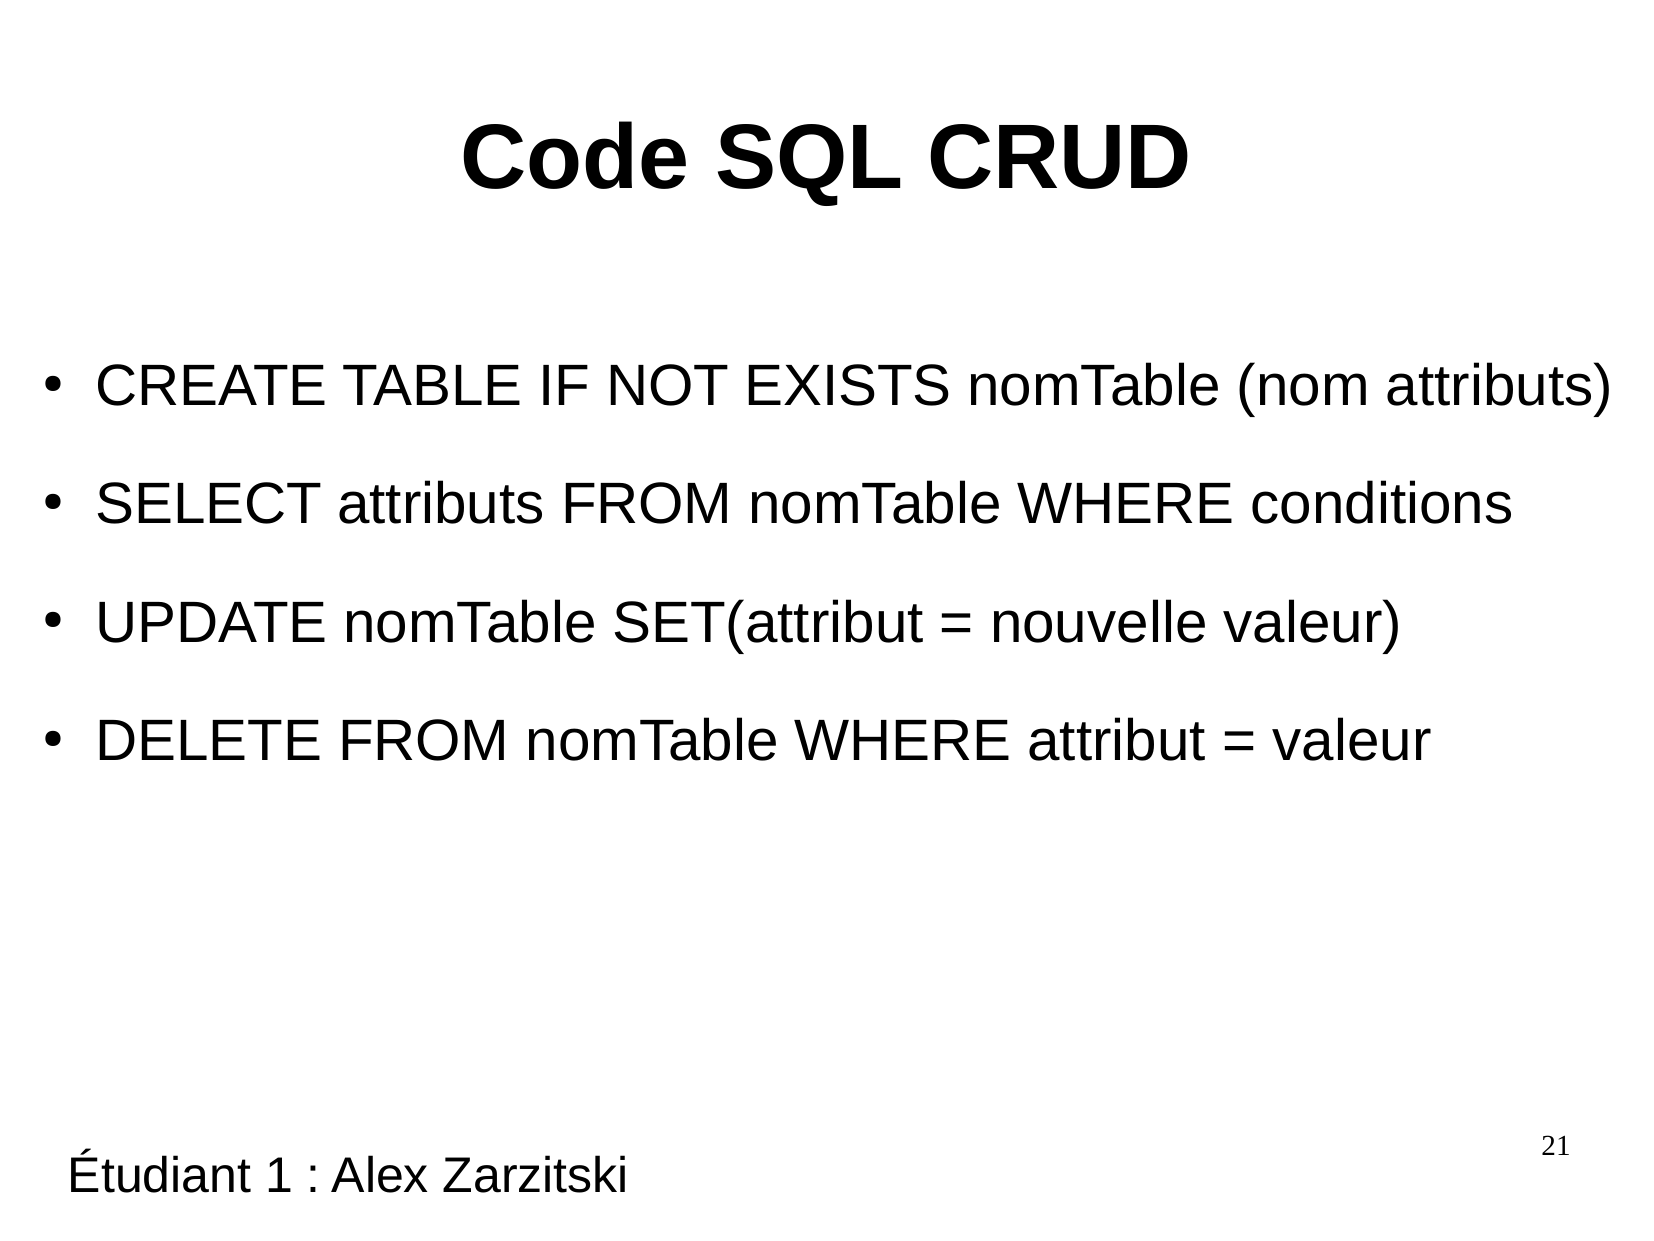

# Code SQL CRUD
CREATE TABLE IF NOT EXISTS nomTable (nom attributs)
SELECT attributs FROM nomTable WHERE conditions
UPDATE nomTable SET(attribut = nouvelle valeur)
DELETE FROM nomTable WHERE attribut = valeur
21
Étudiant 1 : Alex Zarzitski